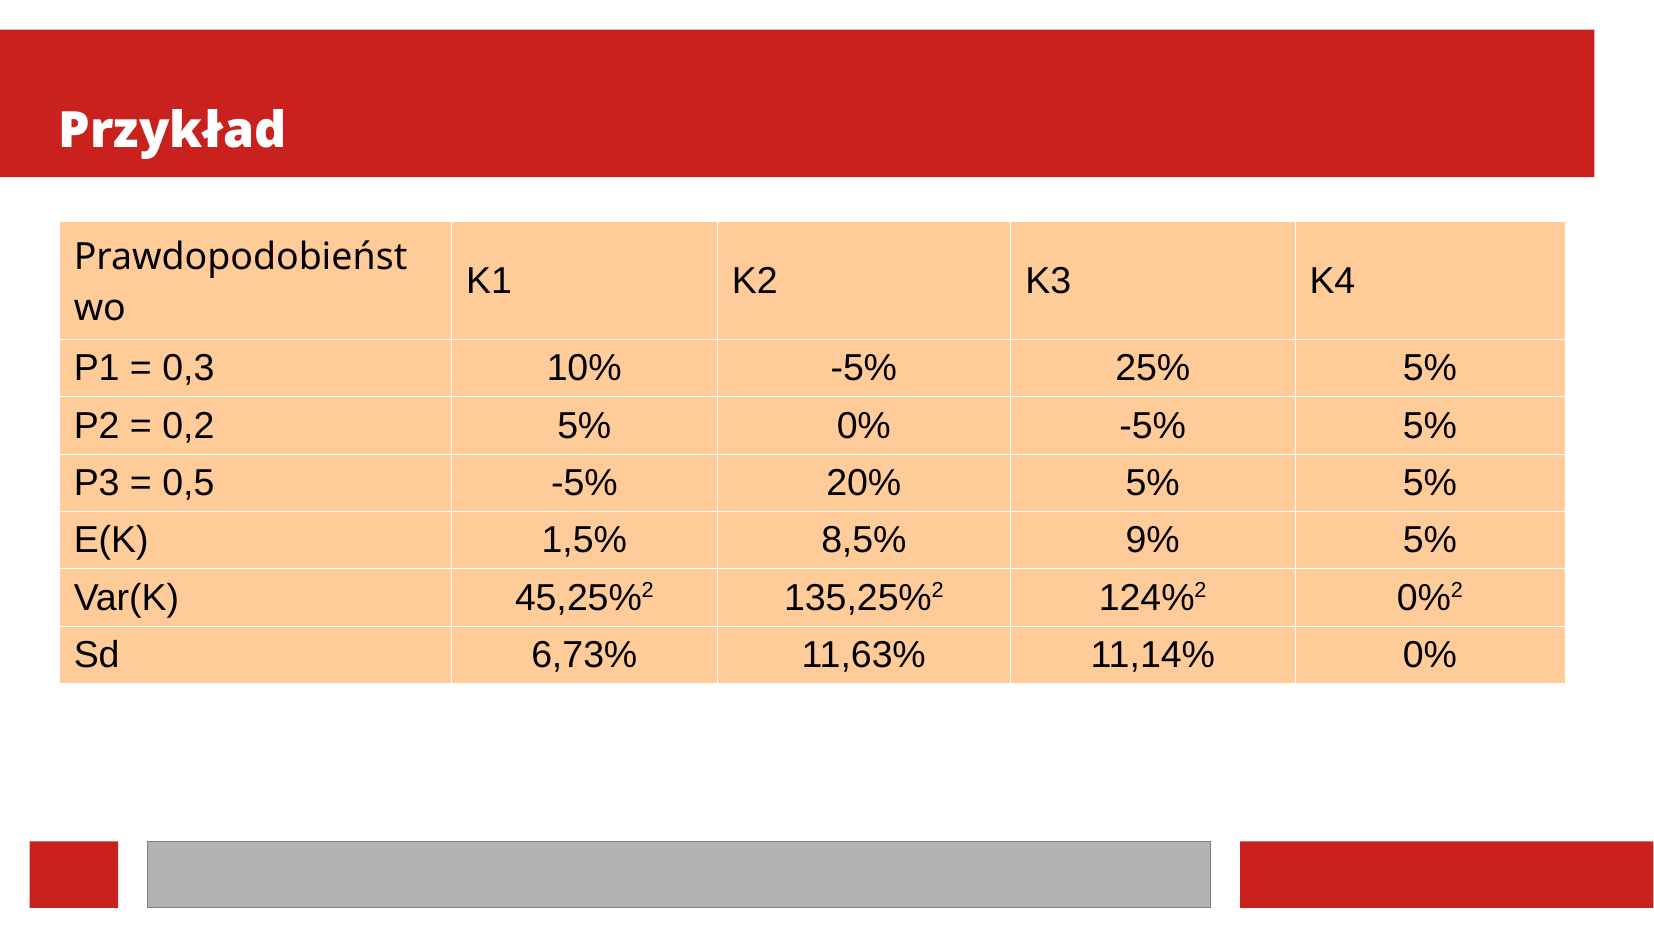

# Przykład
| Prawdopodobieństwo | K1 | K2 | K3 | K4 |
| --- | --- | --- | --- | --- |
| P1 = 0,3 | 10% | -5% | 25% | 5% |
| P2 = 0,2 | 5% | 0% | -5% | 5% |
| P3 = 0,5 | -5% | 20% | 5% | 5% |
| E(K) | 1,5% | 8,5% | 9% | 5% |
| Var(K) | 45,25%2 | 135,25%2 | 124%2 | 0%2 |
| Sd | 6,73% | 11,63% | 11,14% | 0% |